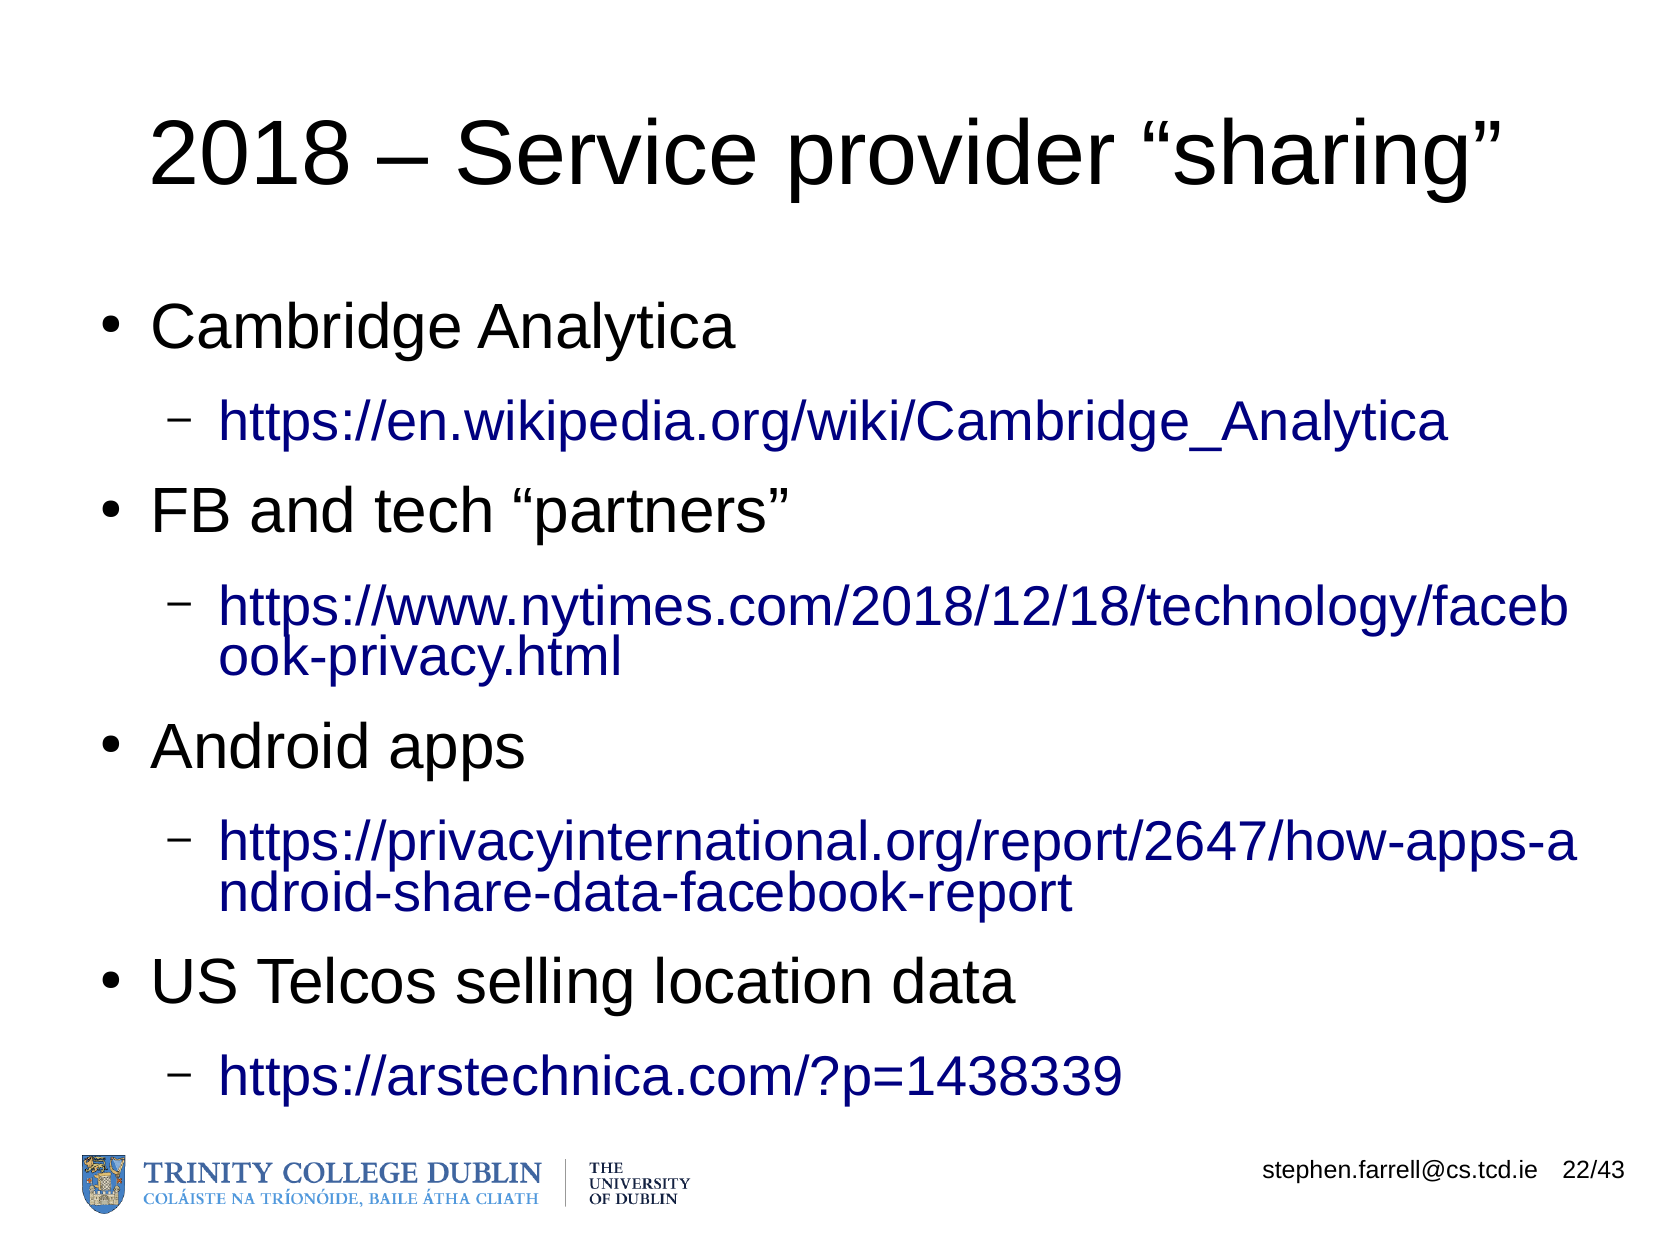

# 2018 – Service provider “sharing”
Cambridge Analytica
https://en.wikipedia.org/wiki/Cambridge_Analytica
FB and tech “partners”
https://www.nytimes.com/2018/12/18/technology/facebook-privacy.html
Android apps
https://privacyinternational.org/report/2647/how-apps-android-share-data-facebook-report
US Telcos selling location data
https://arstechnica.com/?p=1438339